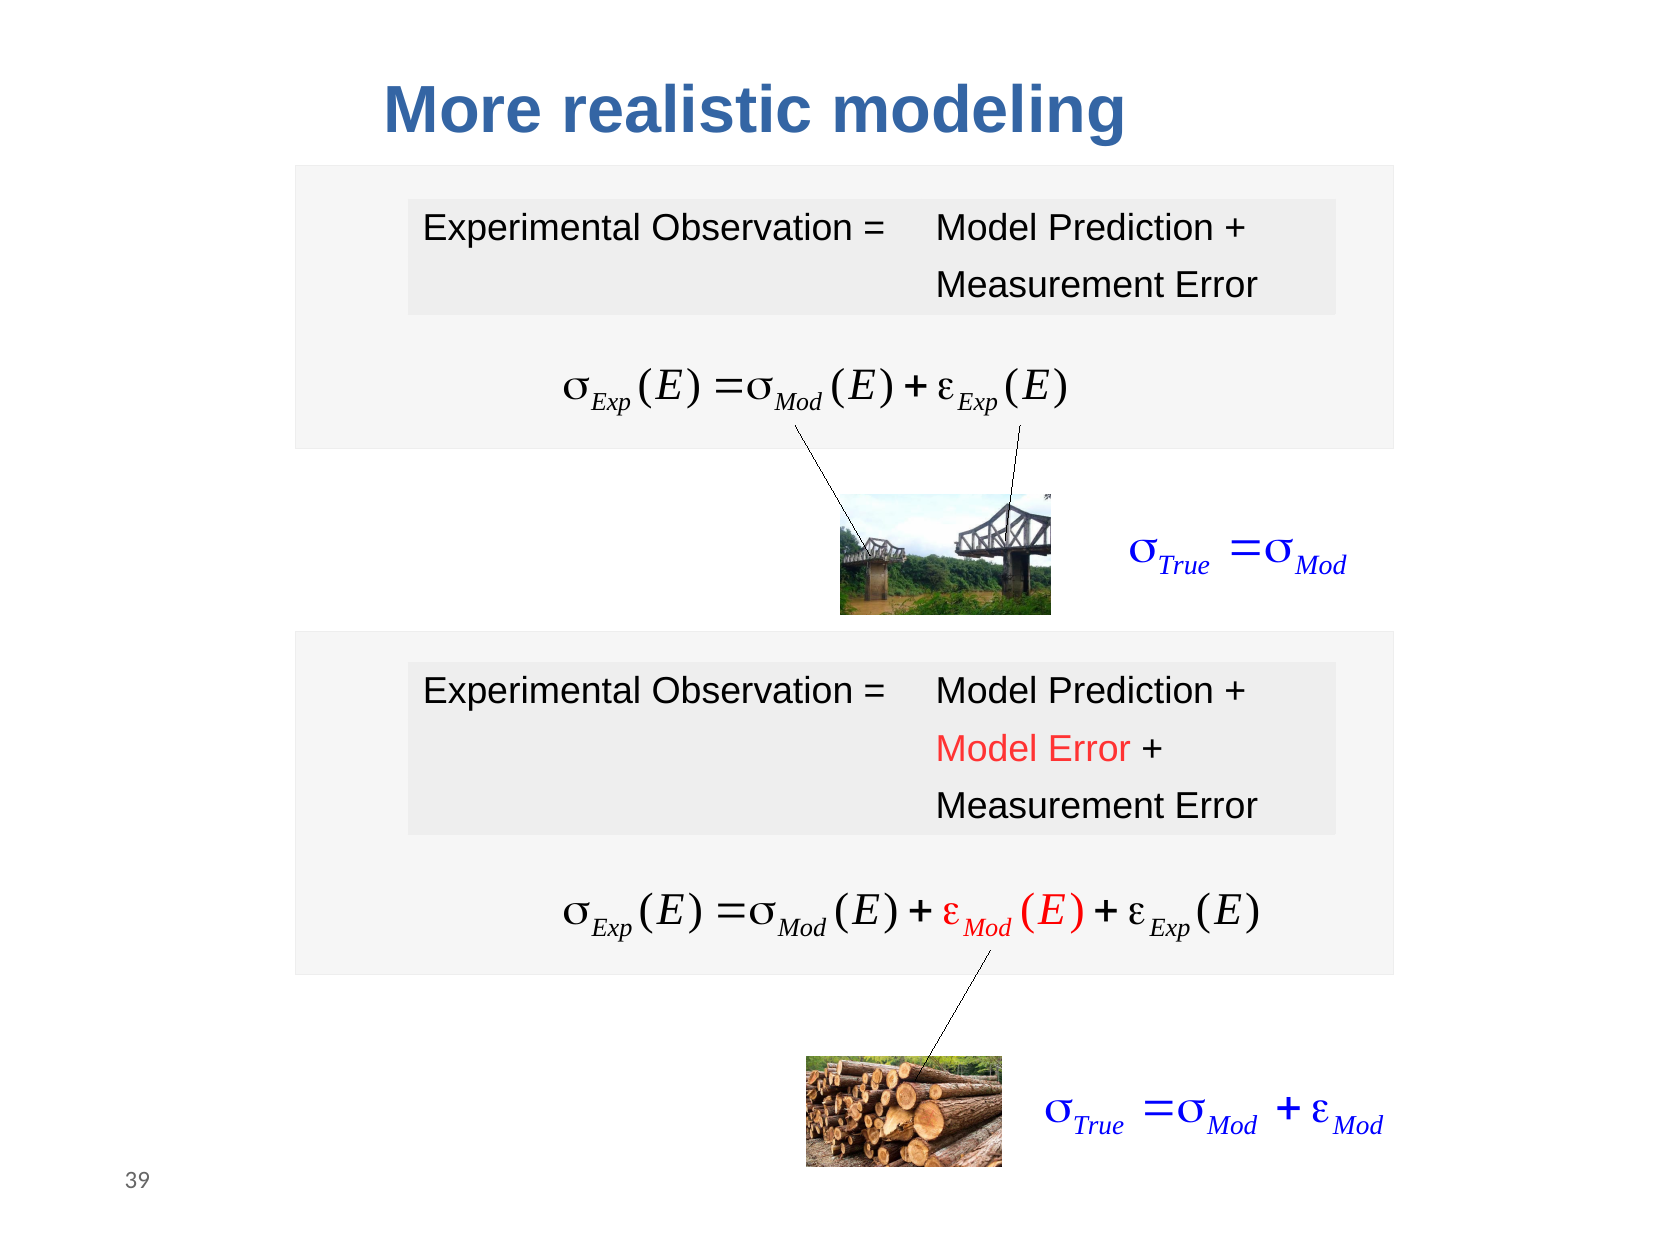

# More realistic modeling
| Experimental Observation = | Model Prediction + |
| --- | --- |
| | Measurement Error |
| Experimental Observation = | Model Prediction + |
| --- | --- |
| | Model Error + |
| | Measurement Error |
39